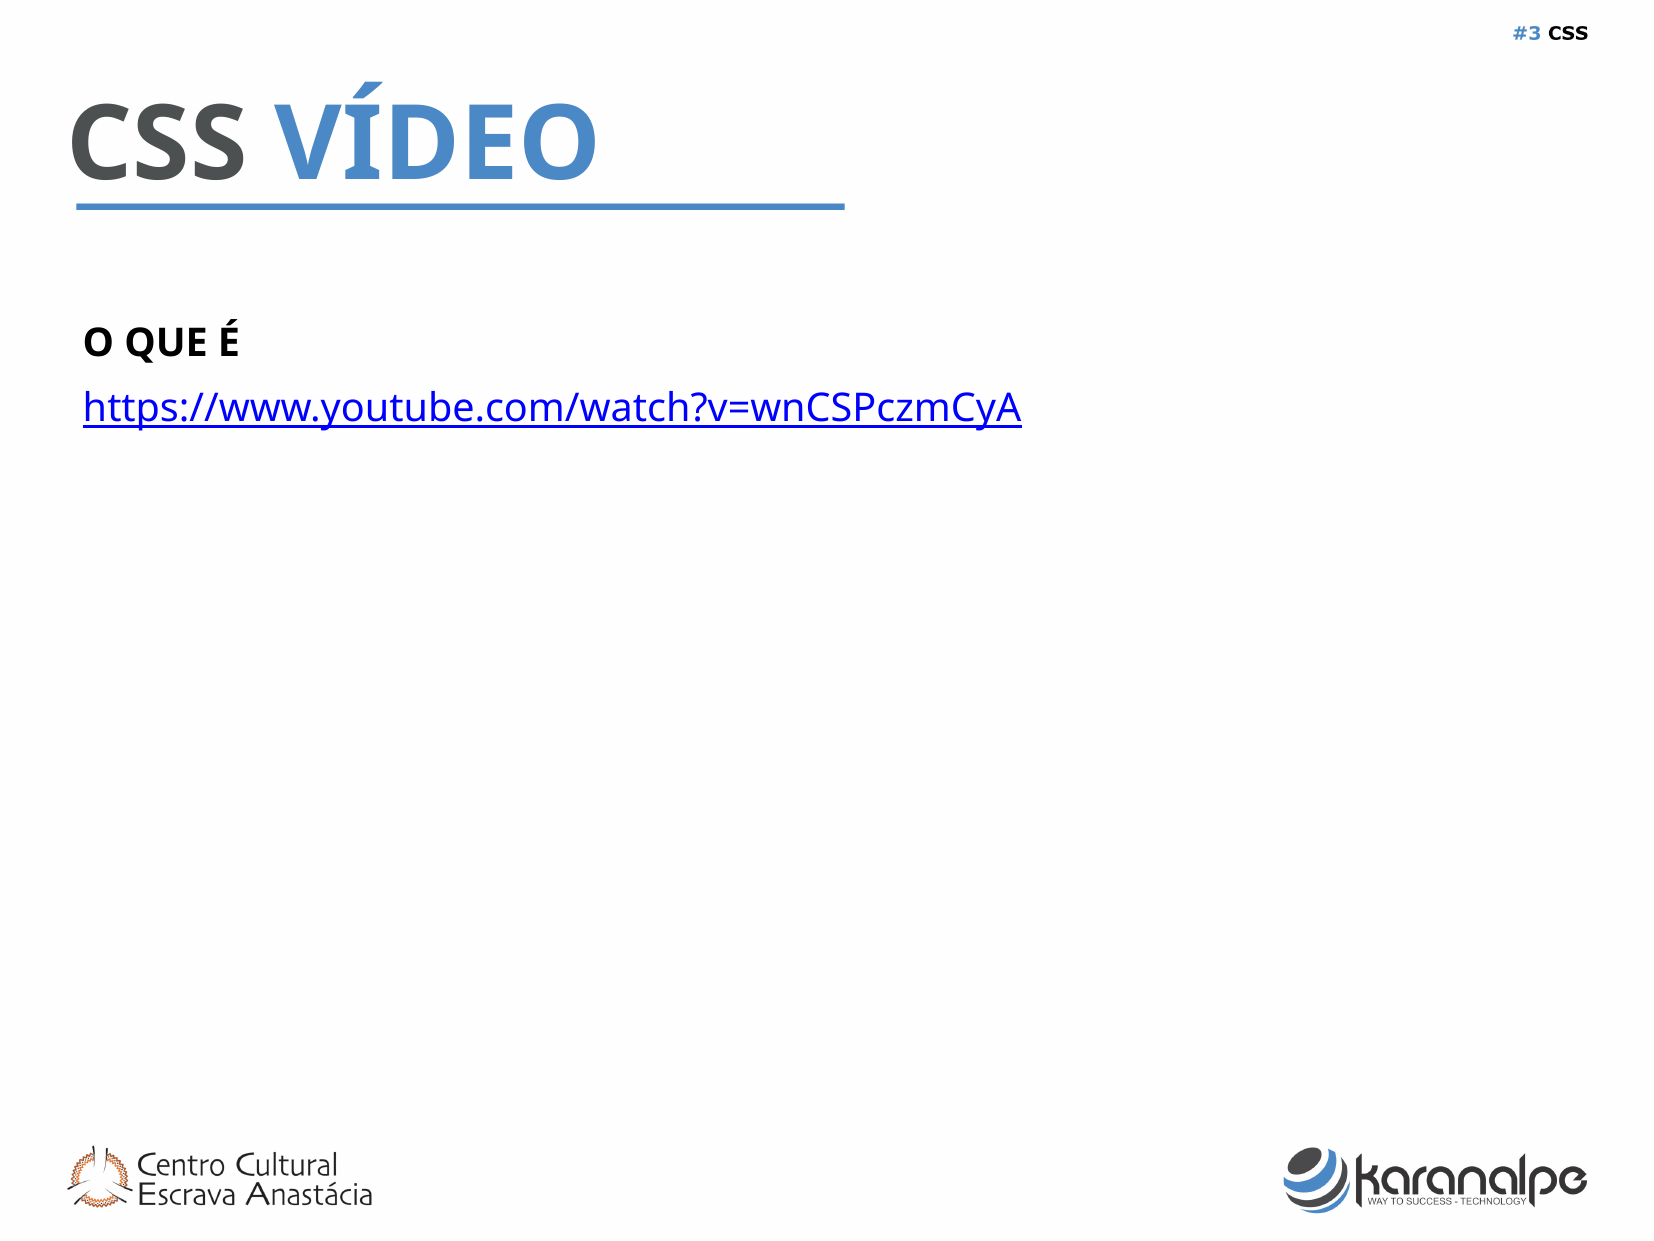

CSS VÍDEO
# O QUE É
https://www.youtube.com/watch?v=wnCSPczmCyA